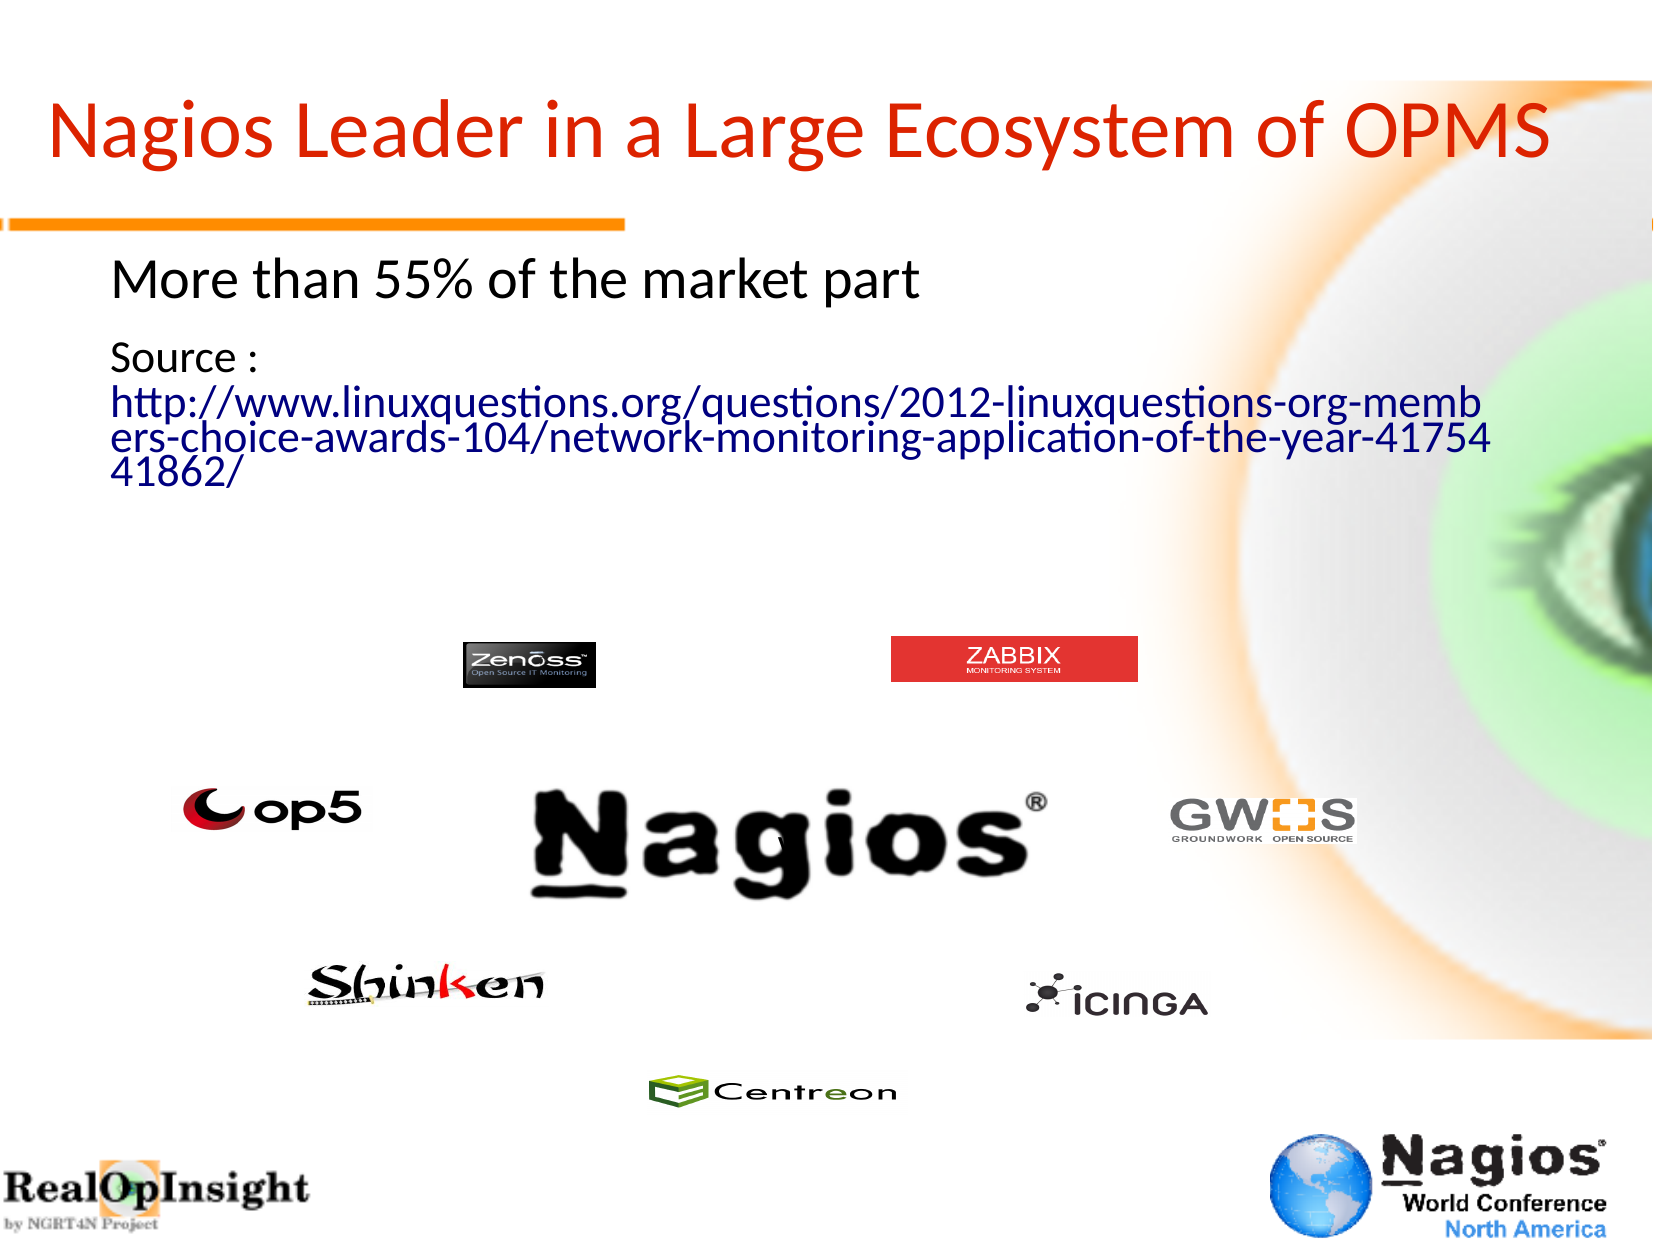

# Nagios Leader in a Large Ecosystem of OPMS
More than 55% of the market part
Source : http://www.linuxquestions.org/questions/2012-linuxquestions-org-members-choice-awards-104/network-monitoring-application-of-the-year-4175441862/
v